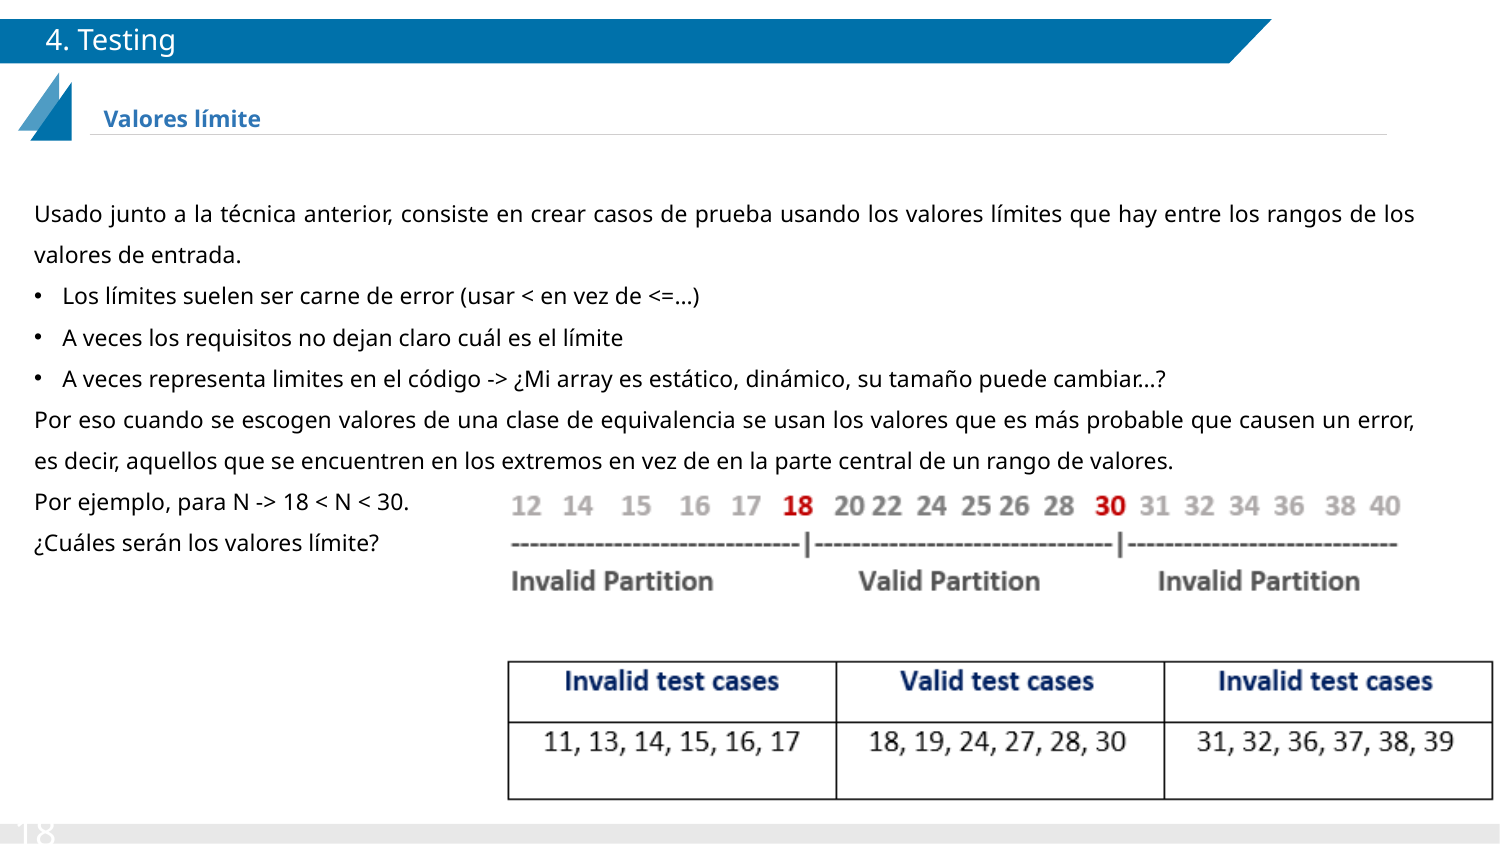

# 4. Testing
Valores límite
Usado junto a la técnica anterior, consiste en crear casos de prueba usando los valores límites que hay entre los rangos de los valores de entrada.
Los límites suelen ser carne de error (usar < en vez de <=…)
A veces los requisitos no dejan claro cuál es el límite
A veces representa limites en el código -> ¿Mi array es estático, dinámico, su tamaño puede cambiar…?
Por eso cuando se escogen valores de una clase de equivalencia se usan los valores que es más probable que causen un error, es decir, aquellos que se encuentren en los extremos en vez de en la parte central de un rango de valores.
Por ejemplo, para N -> 18 < N < 30.
¿Cuáles serán los valores límite?